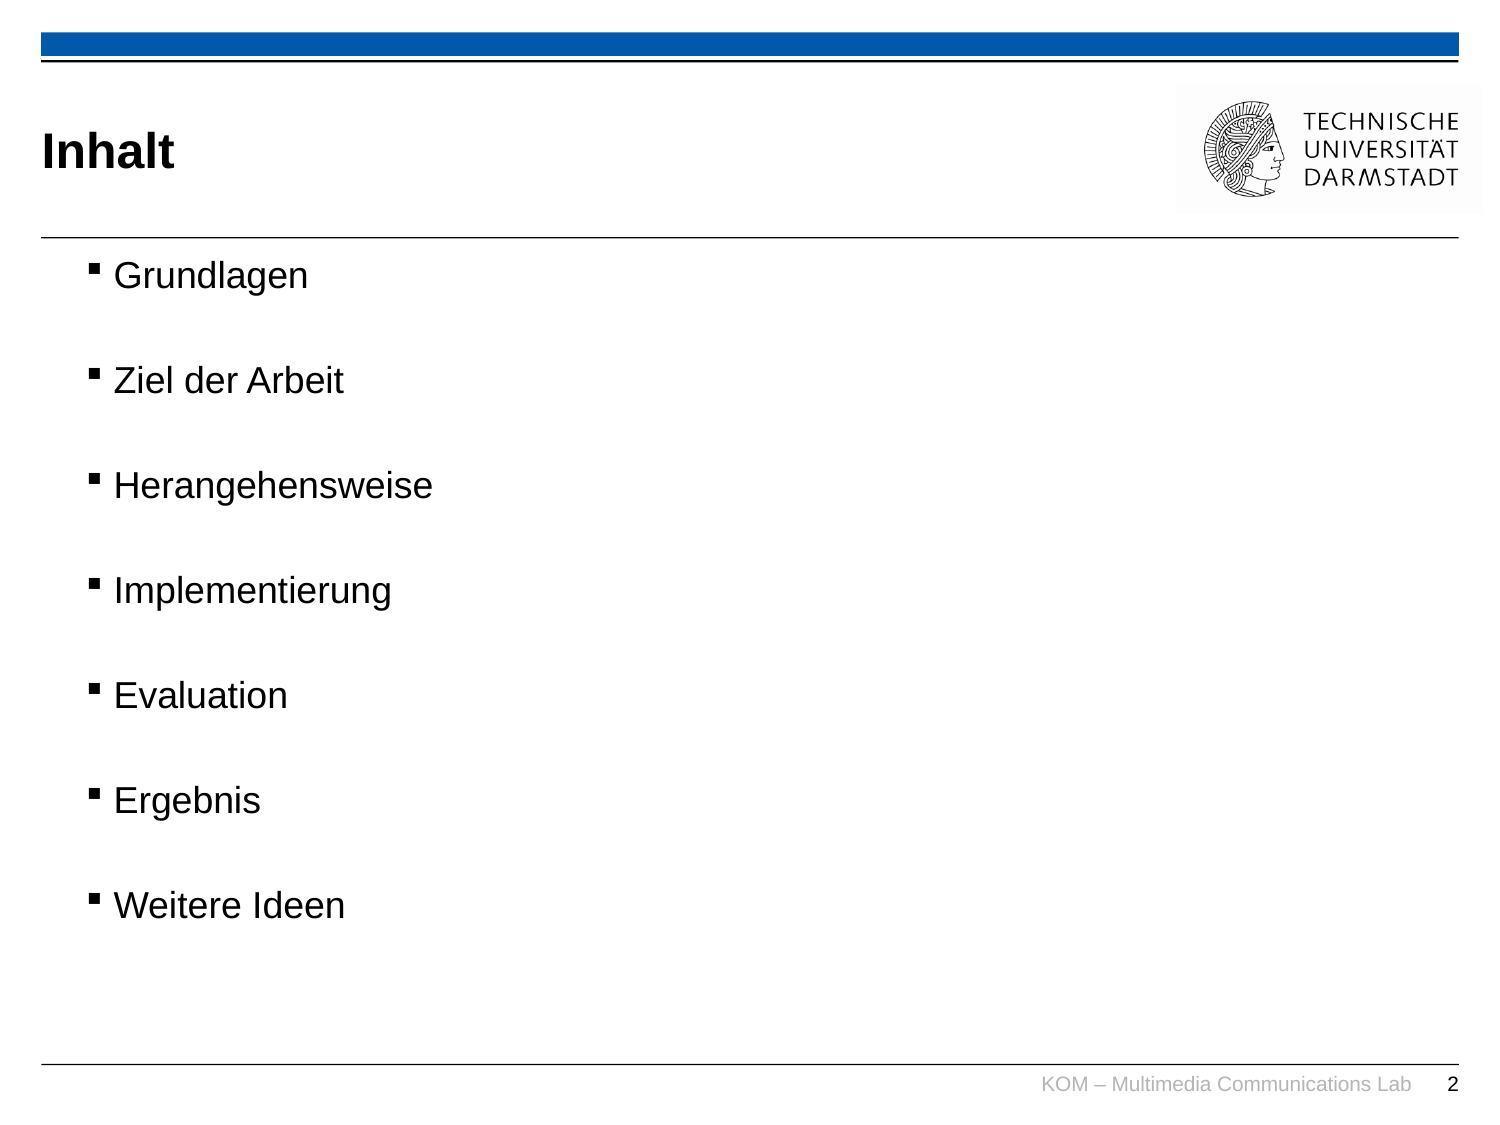

Inhalt
# Grundlagen
Ziel der Arbeit
Herangehensweise
Implementierung
Evaluation
Ergebnis
Weitere Ideen